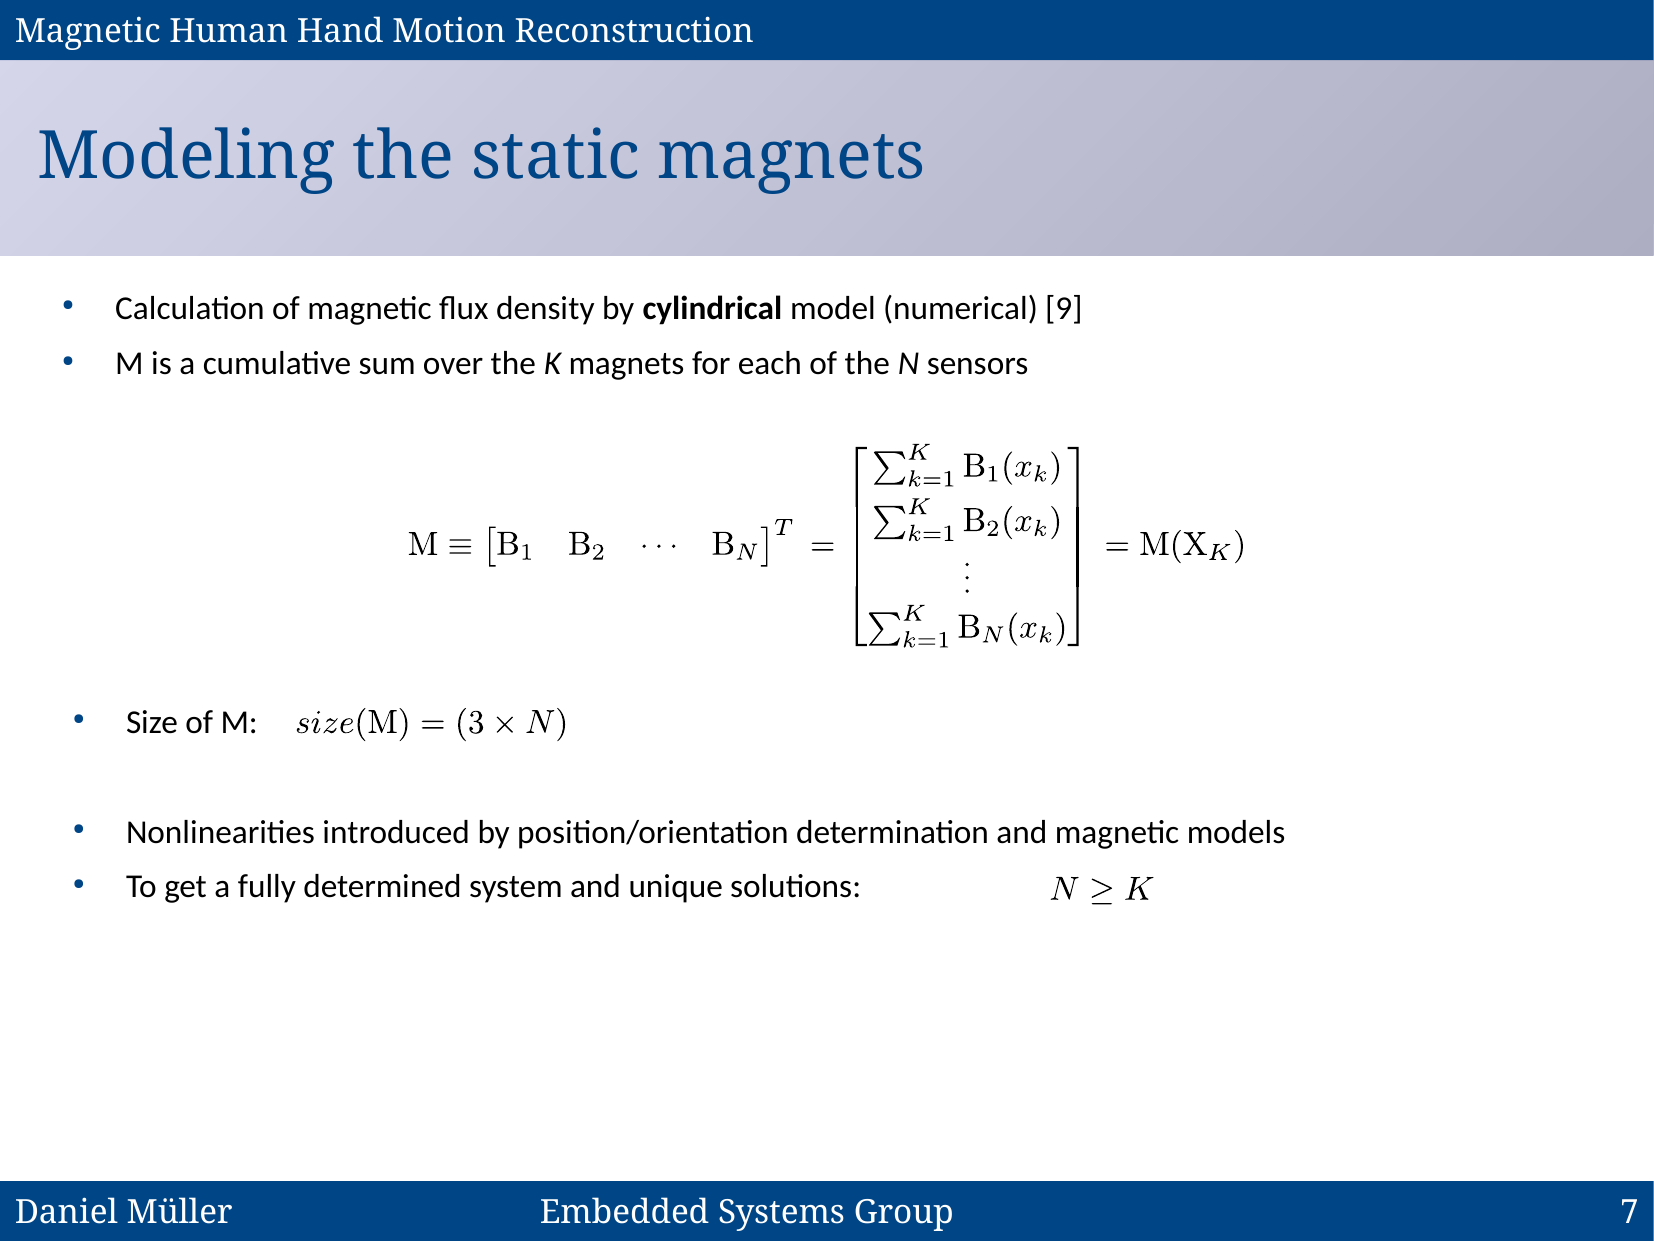

# Modeling the static magnets
Calculation of magnetic flux density by cylindrical model (numerical) [9]
M is a cumulative sum over the K magnets for each of the N sensors
Size of M:
Nonlinearities introduced by position/orientation determination and magnetic models
To get a fully determined system and unique solutions: